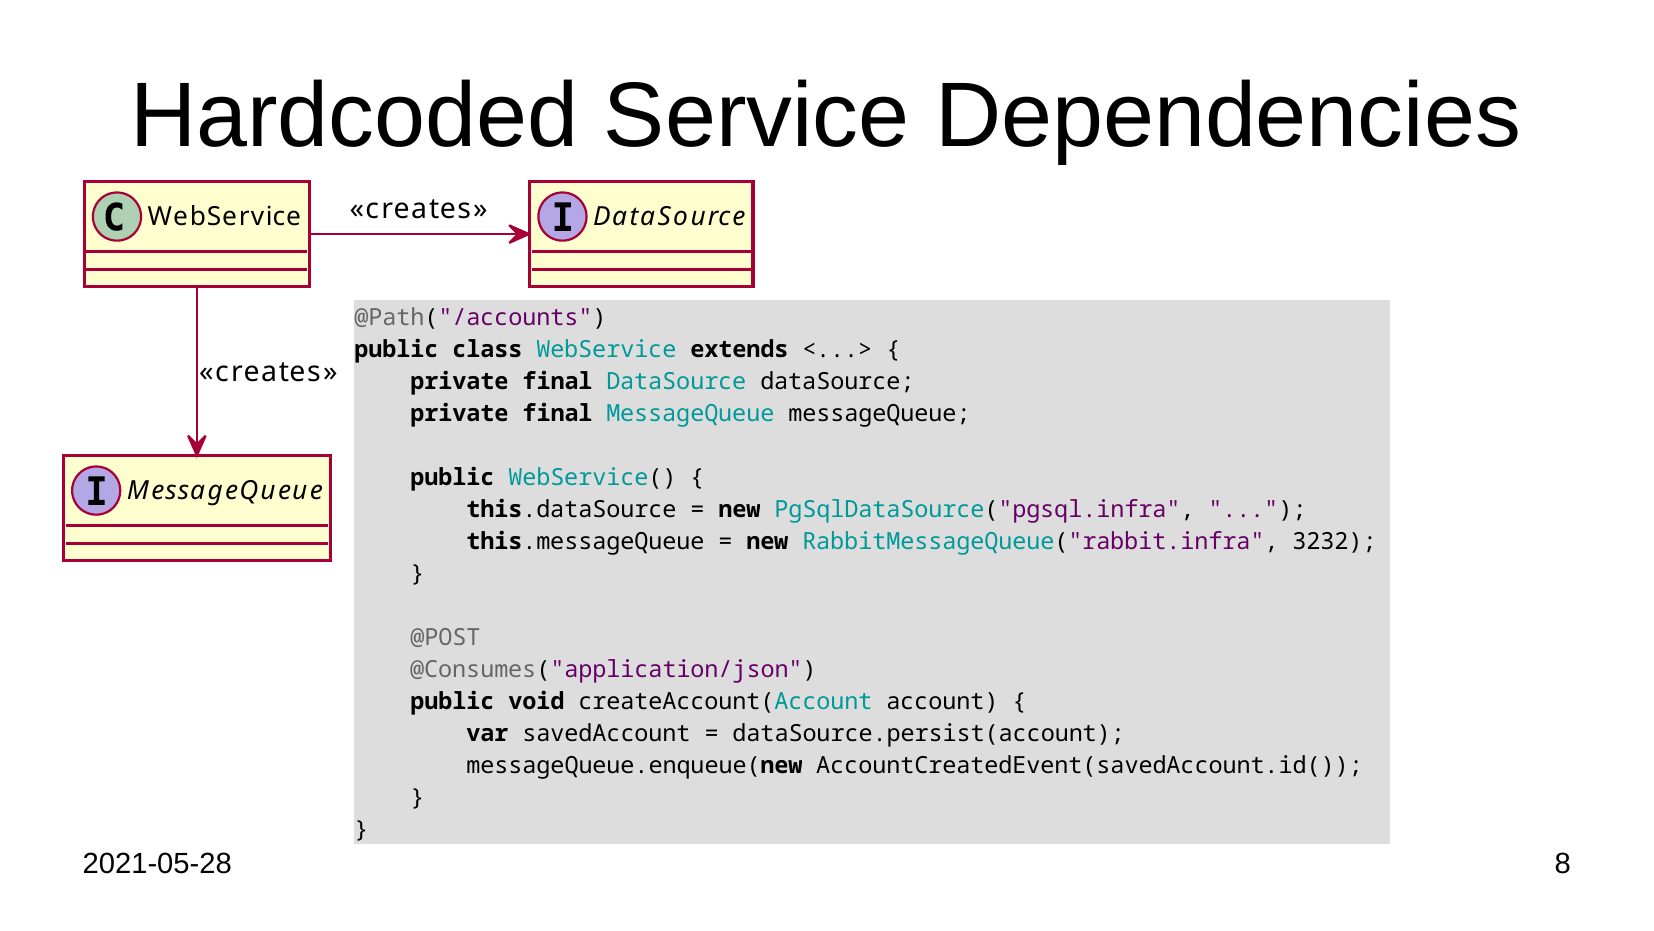

# Hardcoded Service Dependencies
@Path("/accounts")
public class WebService extends <...> {
 private final DataSource dataSource;
 private final MessageQueue messageQueue;
 public WebService() {
 this.dataSource = new PgSqlDataSource("pgsql.infra", "...");
 this.messageQueue = new RabbitMessageQueue("rabbit.infra", 3232);
 }
 @POST
 @Consumes("application/json")
 public void createAccount(Account account) {
 var savedAccount = dataSource.persist(account);
 messageQueue.enqueue(new AccountCreatedEvent(savedAccount.id());
 }
}
2021-05-28
8